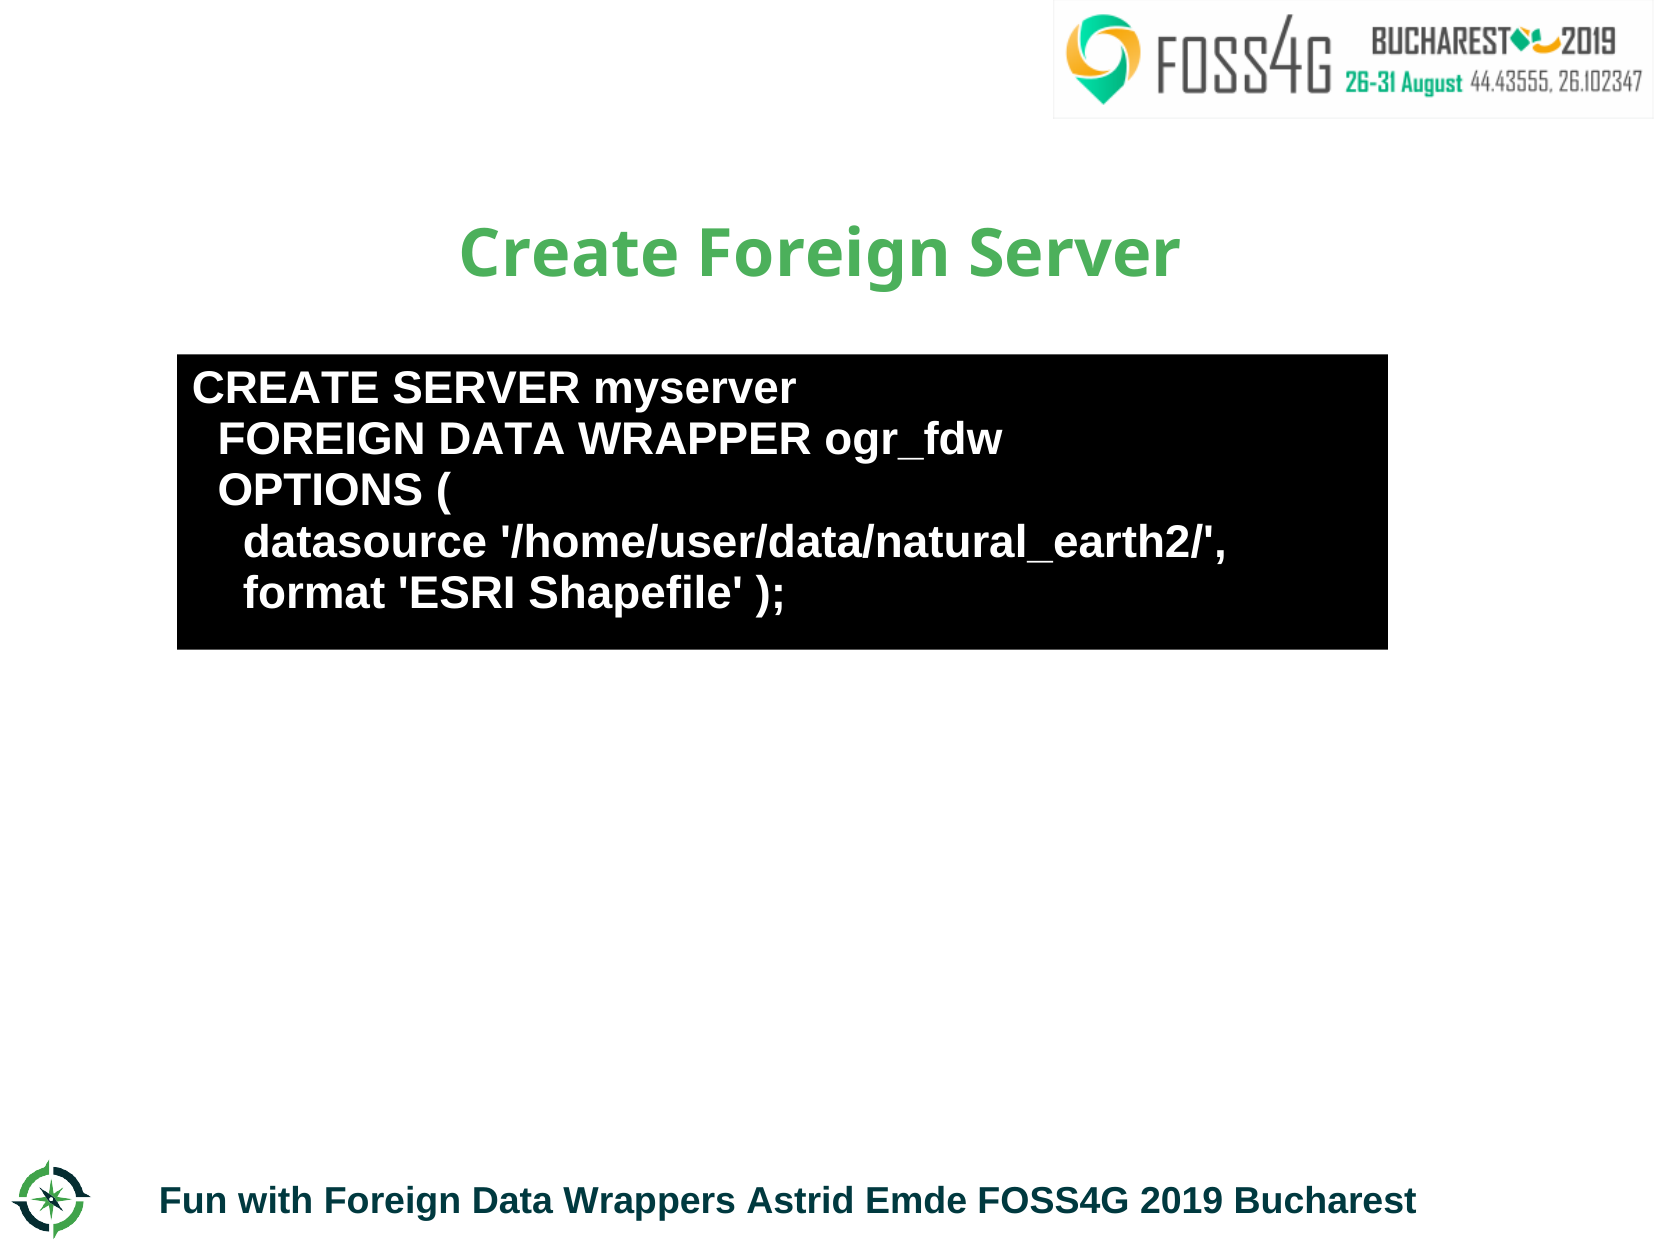

# Create Foreign Server
CREATE SERVER myserver
 FOREIGN DATA WRAPPER ogr_fdw
 OPTIONS (
 datasource '/home/user/data/natural_earth2/',
 format 'ESRI Shapefile' );